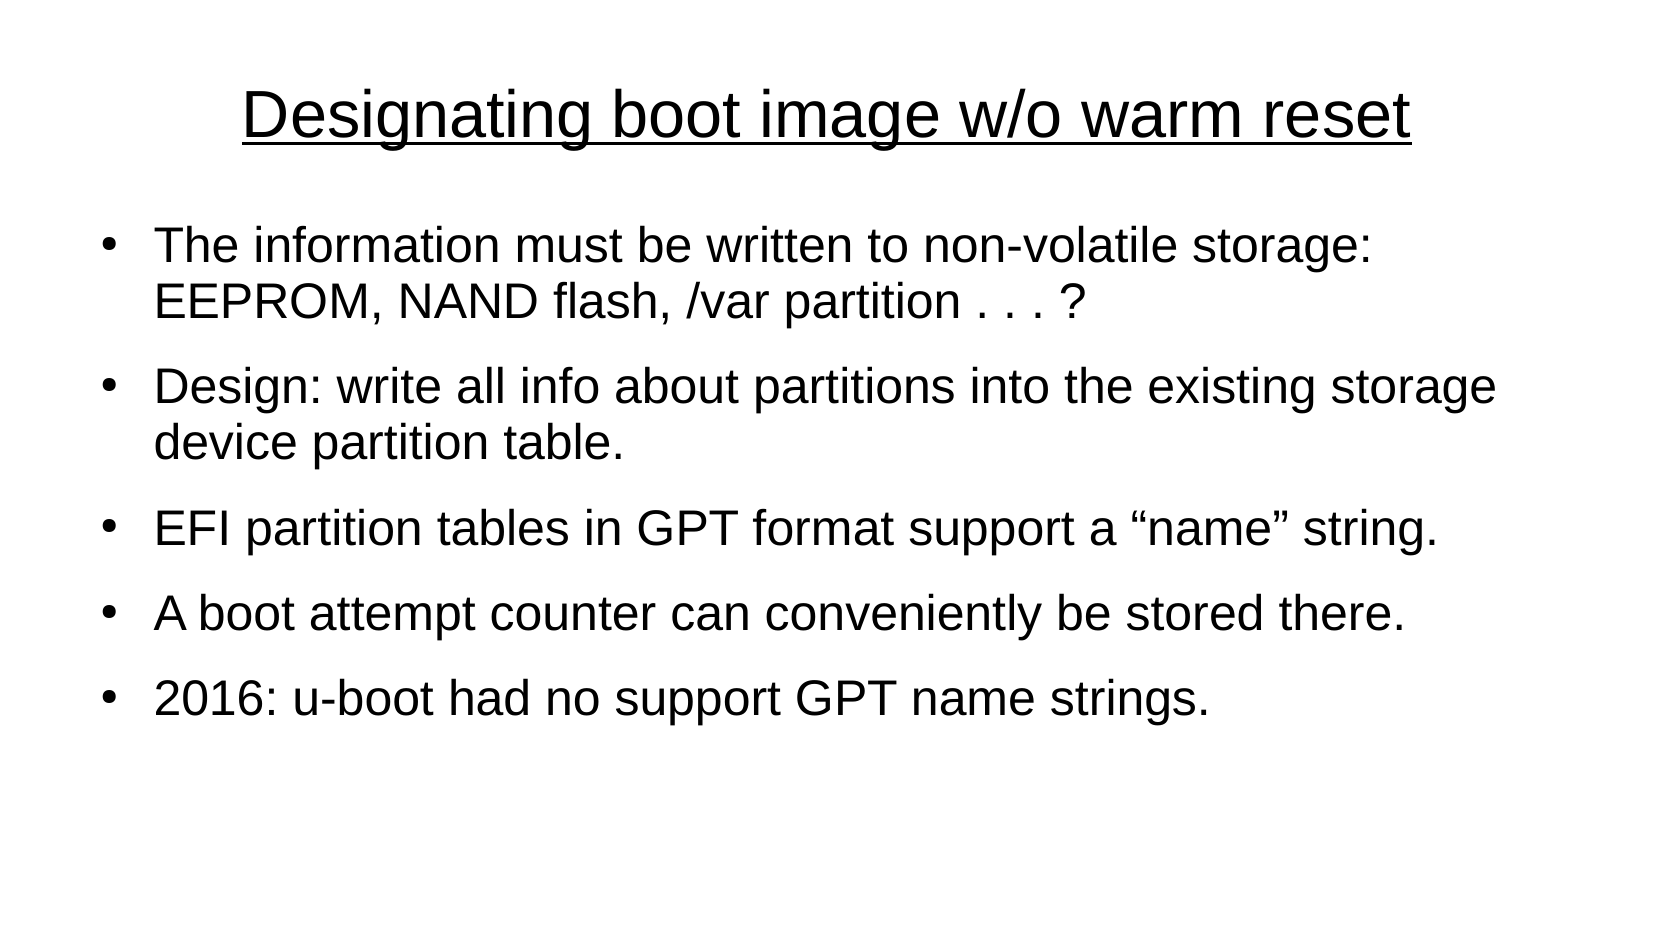

# Designating boot image w/o warm reset
The information must be written to non-volatile storage: EEPROM, NAND flash, /var partition . . . ?
Design: write all info about partitions into the existing storage device partition table.
EFI partition tables in GPT format support a “name” string.
A boot attempt counter can conveniently be stored there.
2016: u-boot had no support GPT name strings.